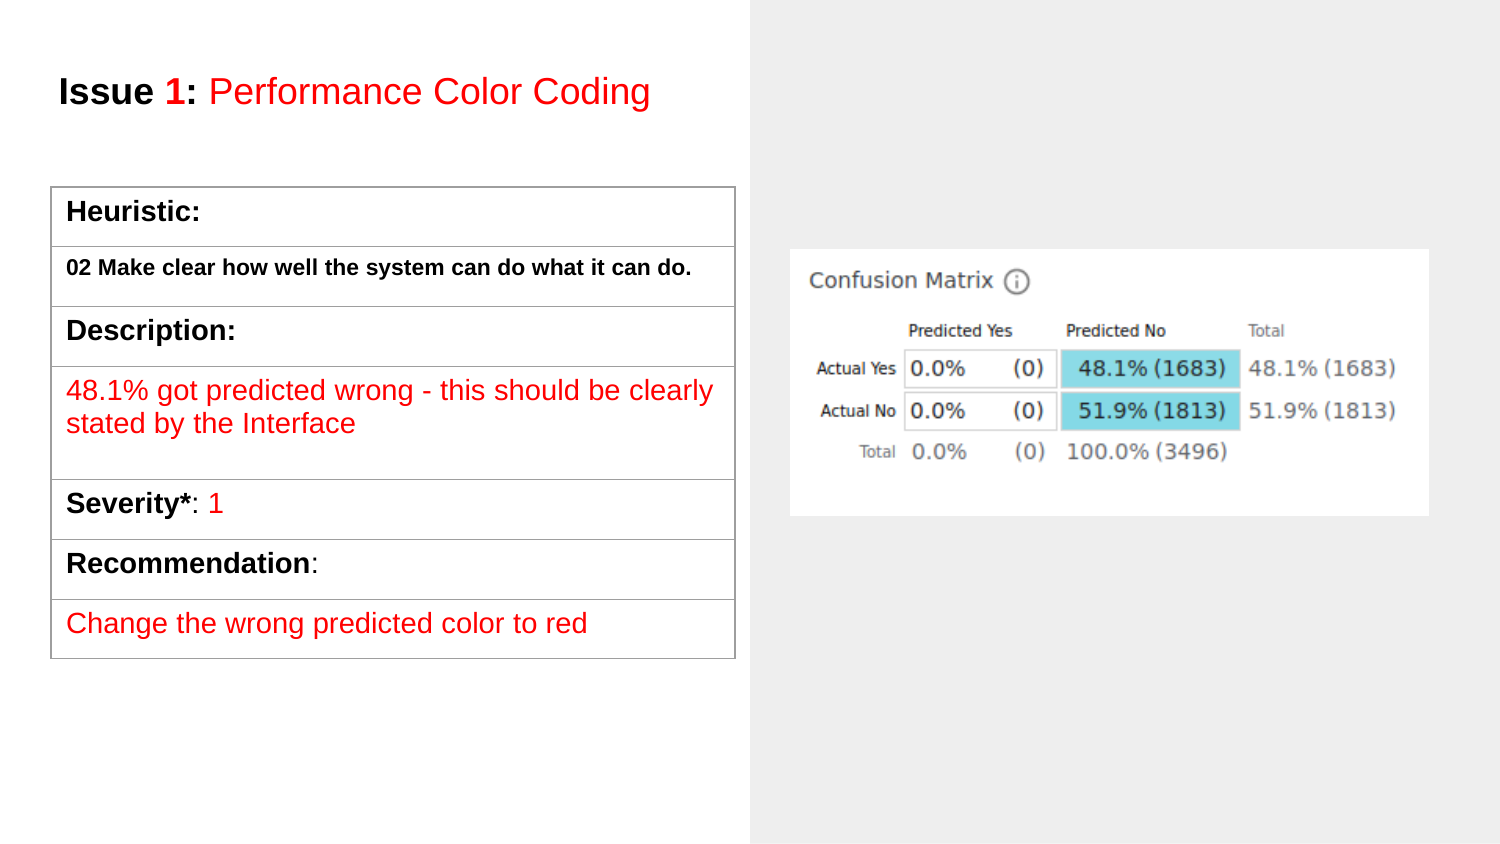

Issue 1: Performance Color Coding
| Heuristic: |
| --- |
| 02 Make clear how well the system can do what it can do. |
| Description: |
| 48.1% got predicted wrong - this should be clearly stated by the Interface |
| Severity\*: 1 |
| Recommendation: |
| Change the wrong predicted color to red |